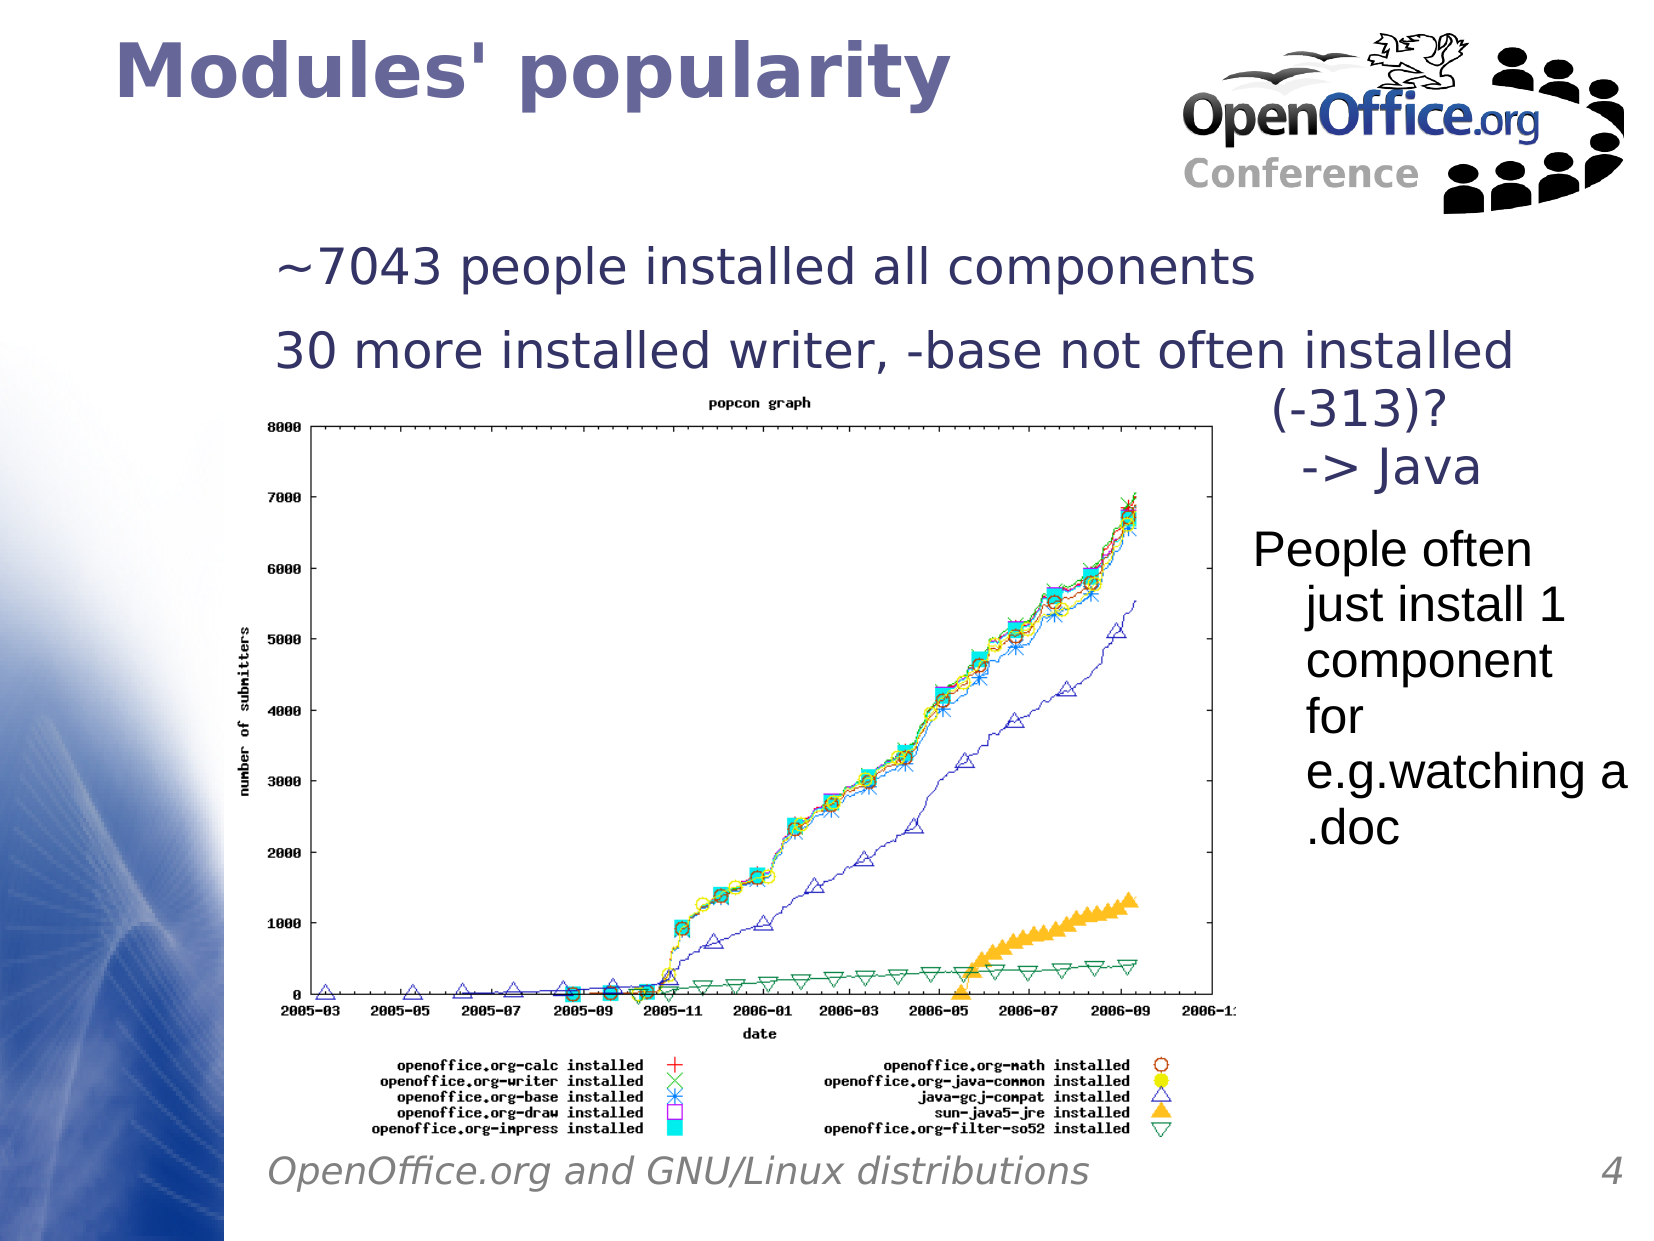

# Modules' popularity
~7043 people installed all components
30 more installed writer, -base not often installed
 (-313)?
 -> Java
People often
just install 1
component
for e.g.watching a .doc